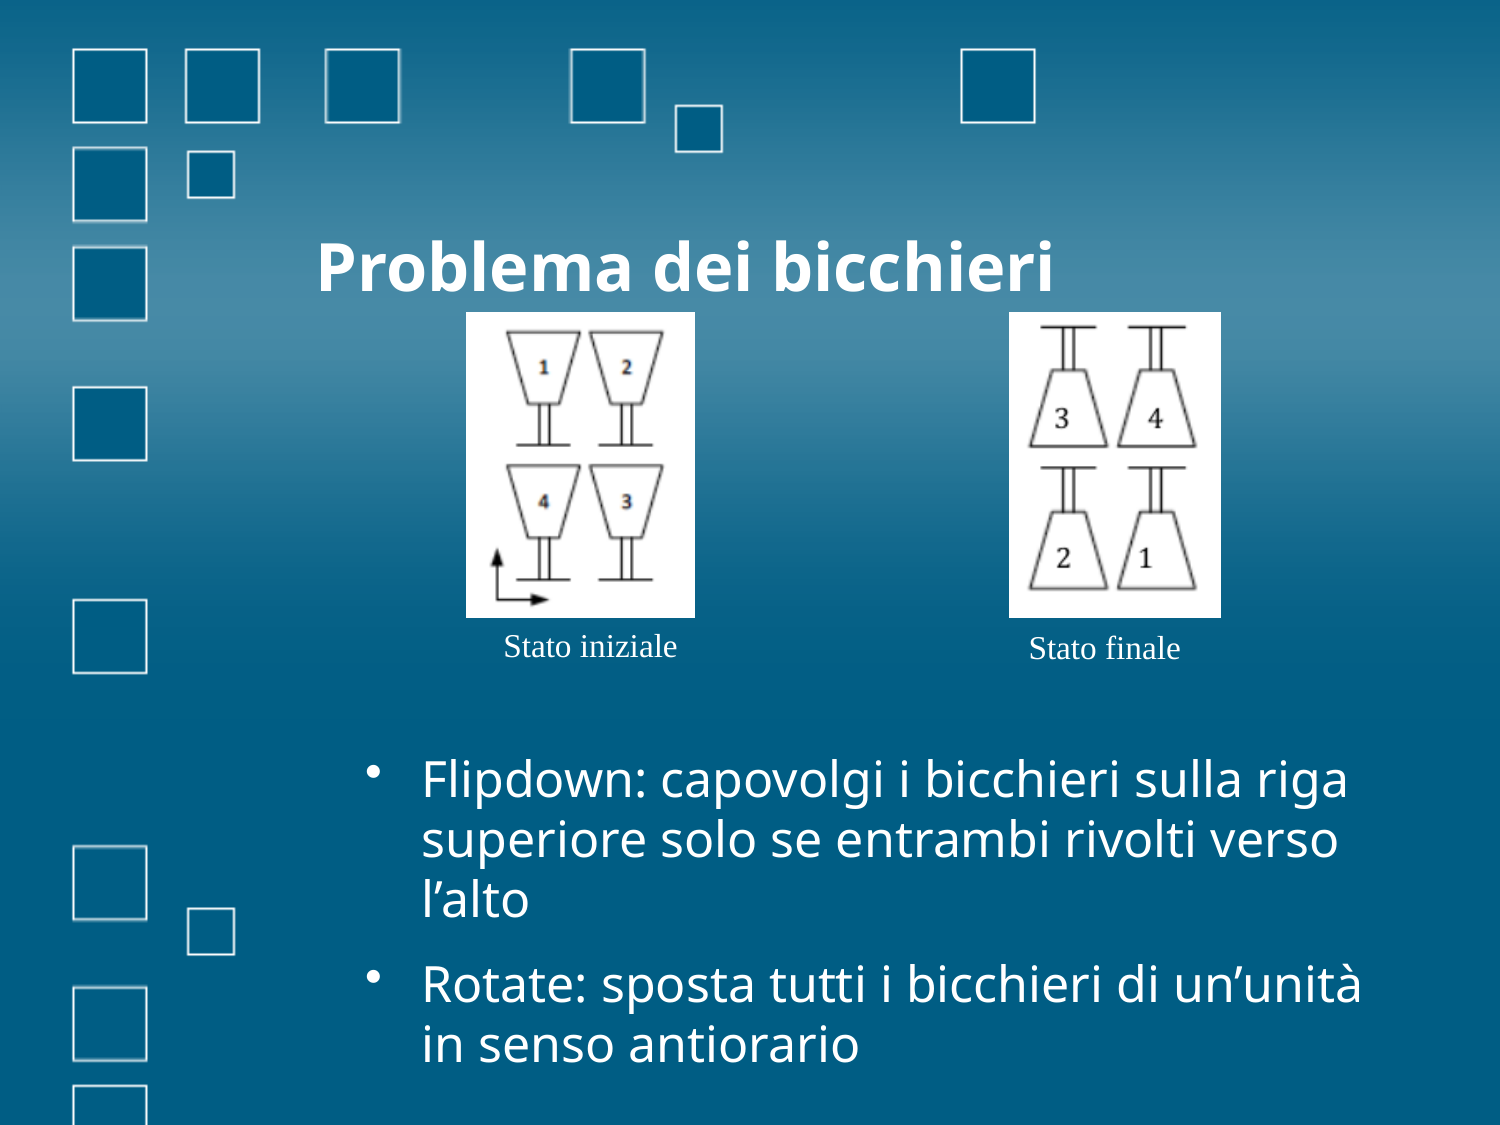

# Problema dei bicchieri
Stato iniziale
Stato finale
Flipdown: capovolgi i bicchieri sulla riga superiore solo se entrambi rivolti verso l’alto
Rotate: sposta tutti i bicchieri di un’unità in senso antiorario